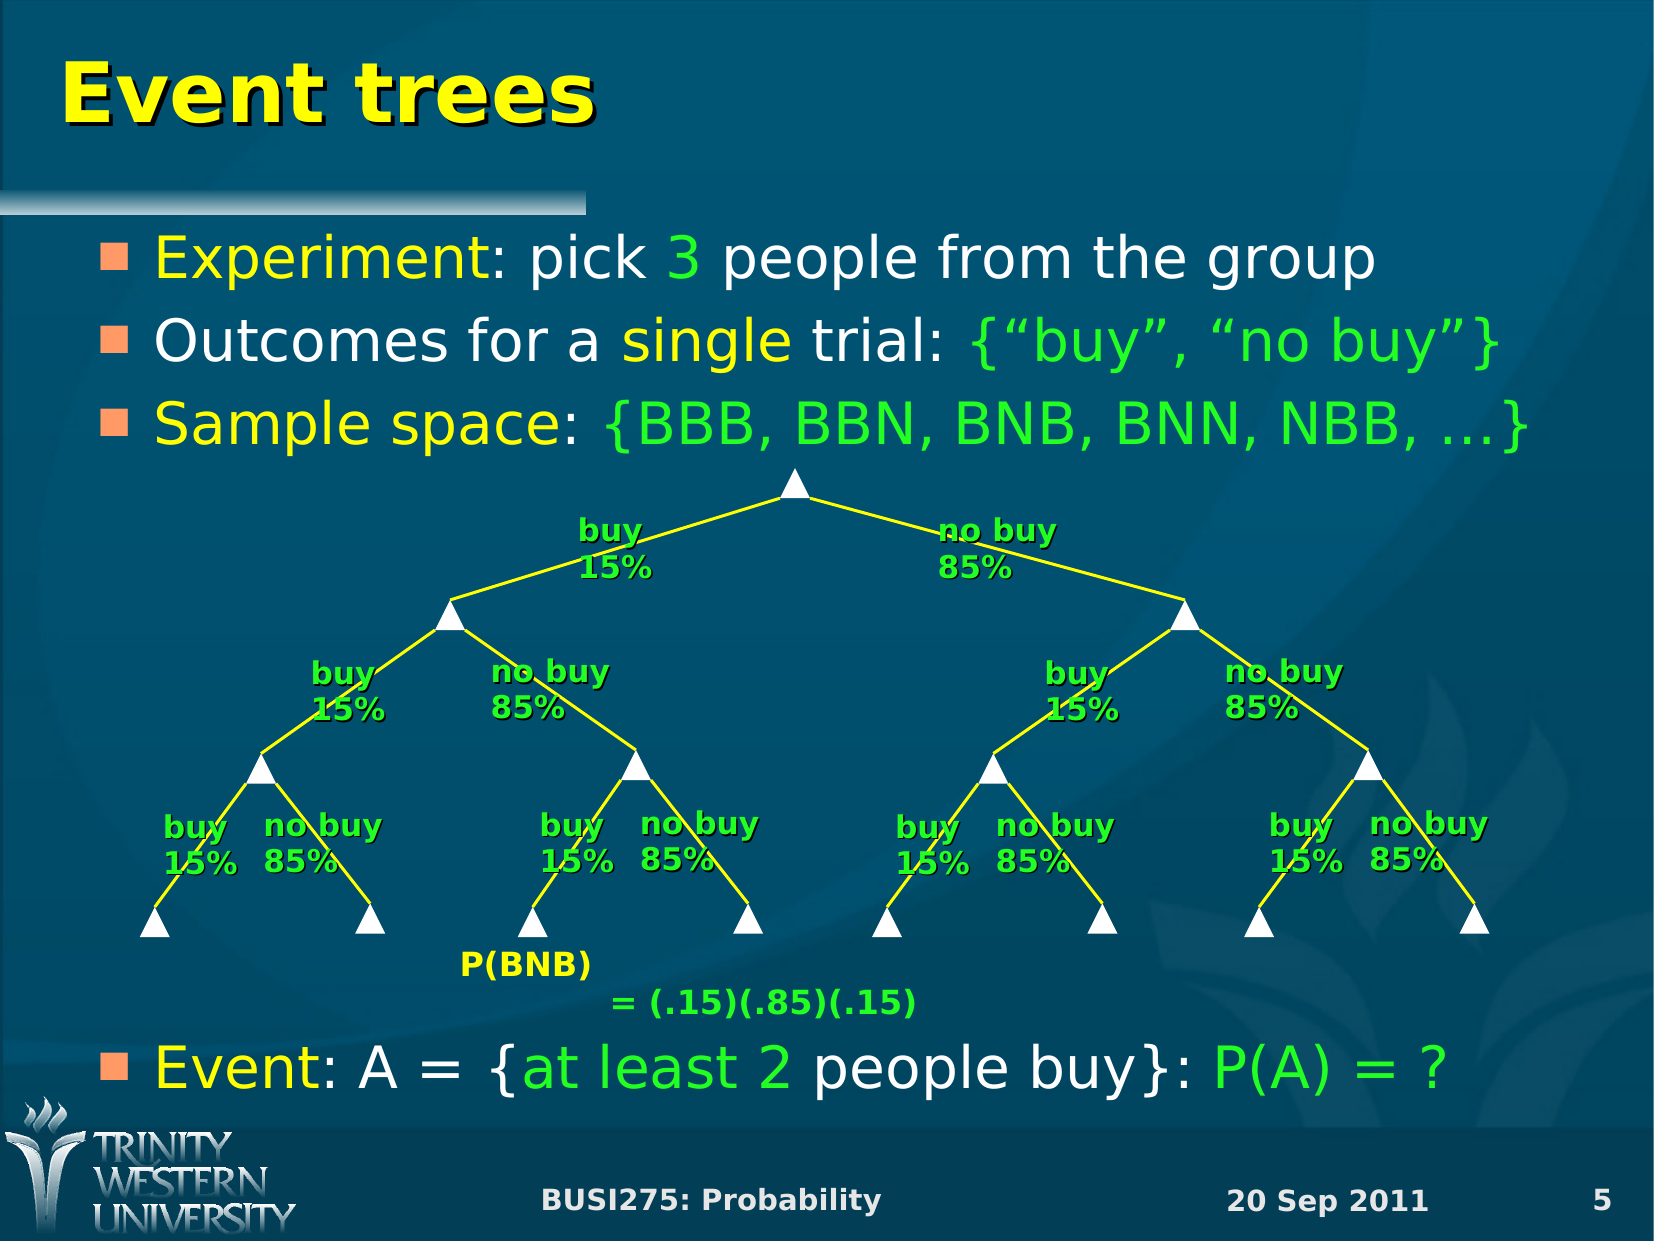

# Event trees
Experiment: pick 3 people from the group
Outcomes for a single trial: {“buy”, “no buy”}
Sample space: {BBB, BBN, BNB, BNN, NBB, …}
P(BNB)
		= (.15)(.85)(.15)
Event: A = {at least 2 people buy}: P(A) = ?
BUSI275: Probability
20 Sep 2011
5